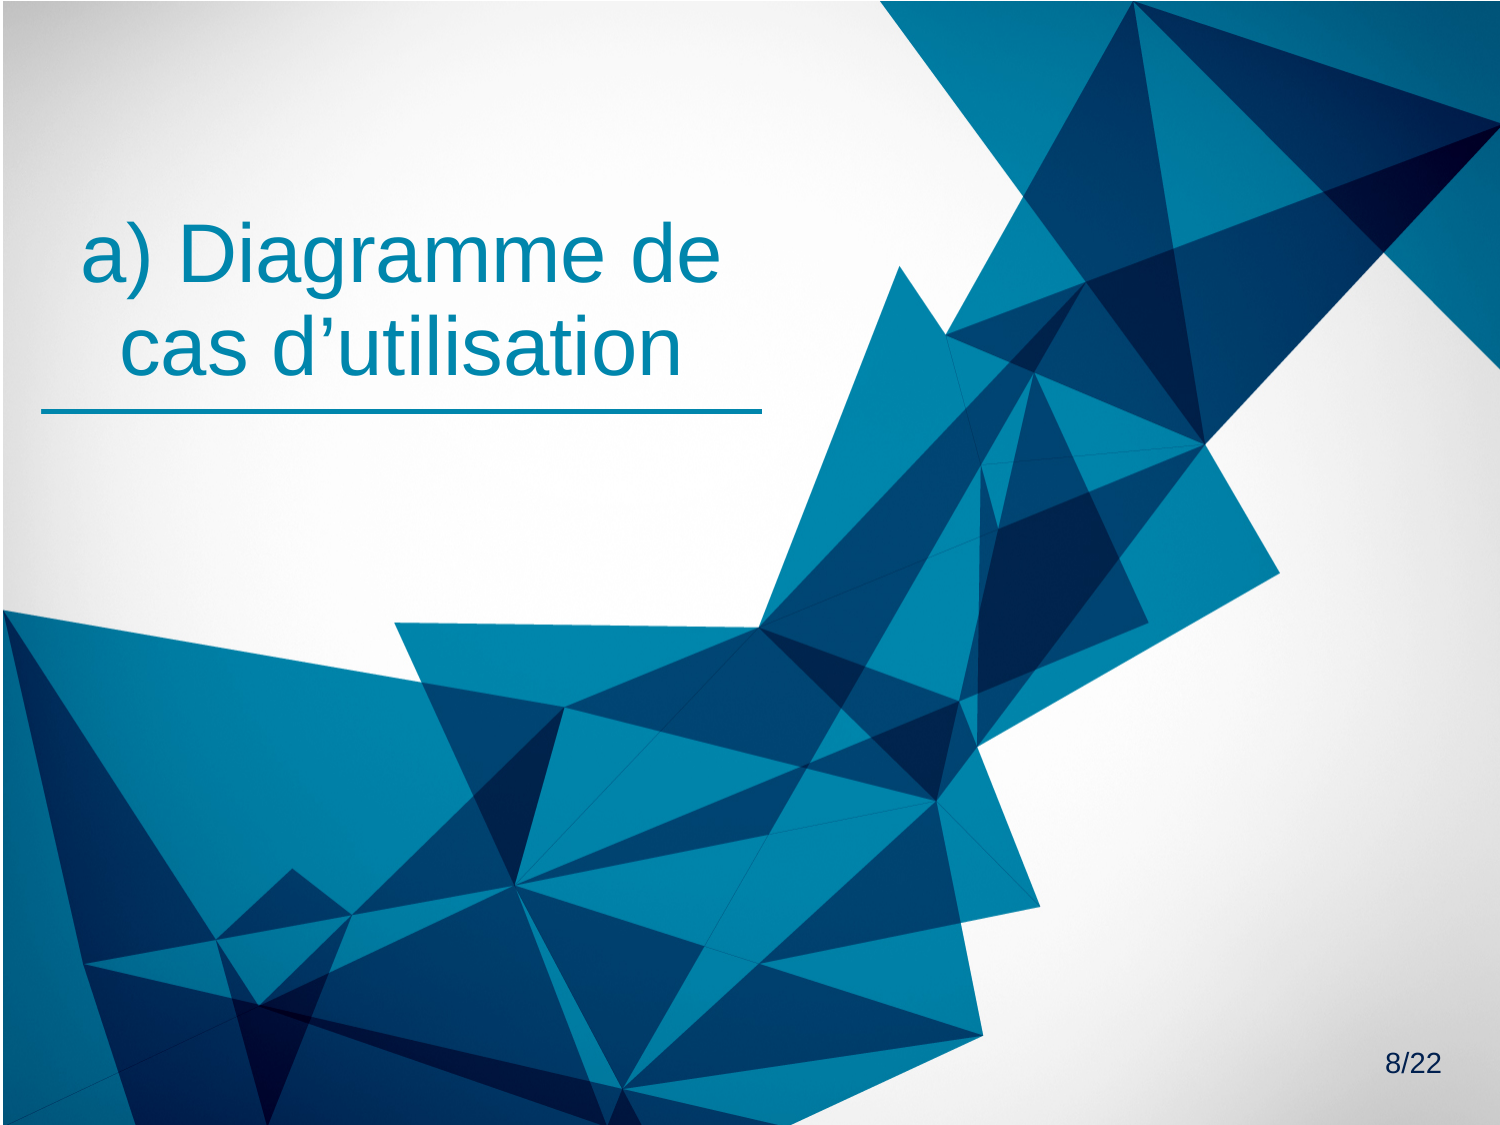

# a) Diagramme de cas d’utilisation
8